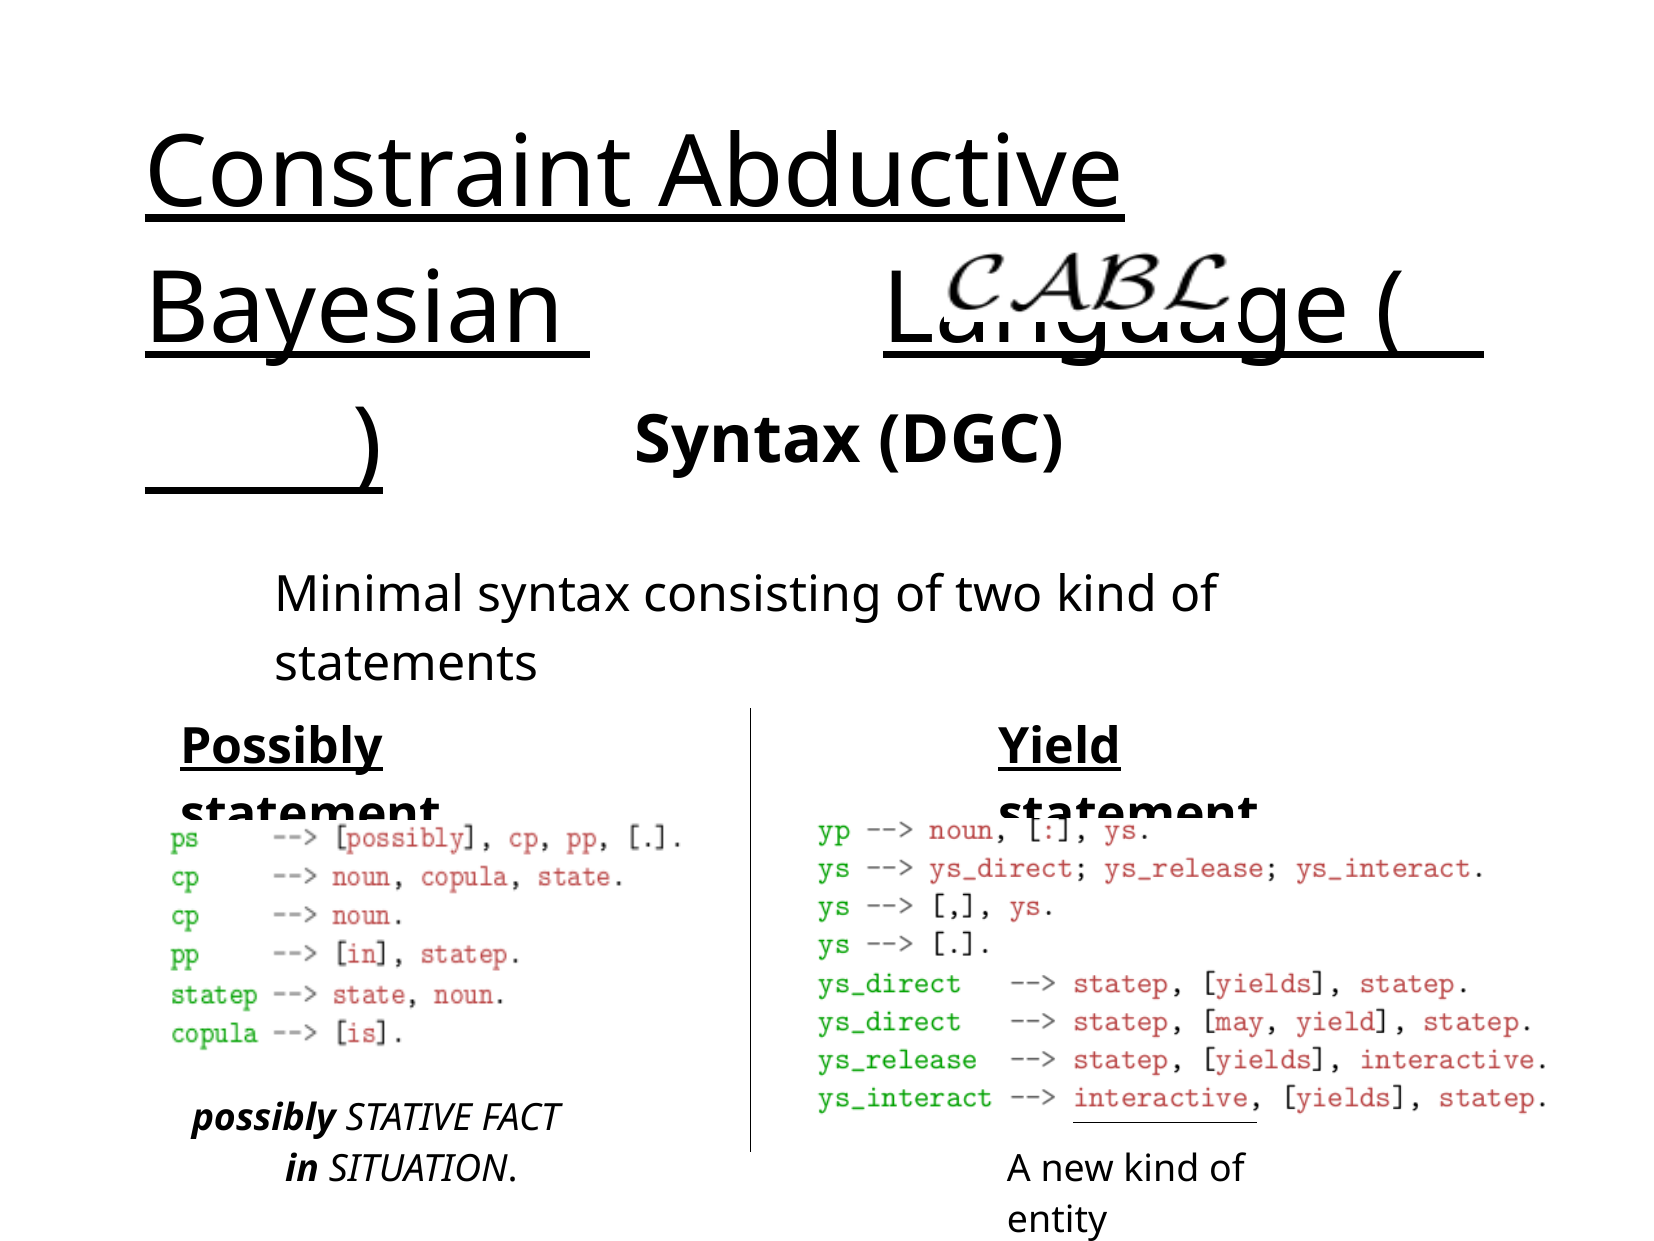

Constraint Abductive Bayesian 				Language ( )
Syntax (DGC)
Minimal syntax consisting of two kind of statements
Possibly statement
Yield statement
possibly STATIVE FACT
	 in SITUATION.
A new kind of entity